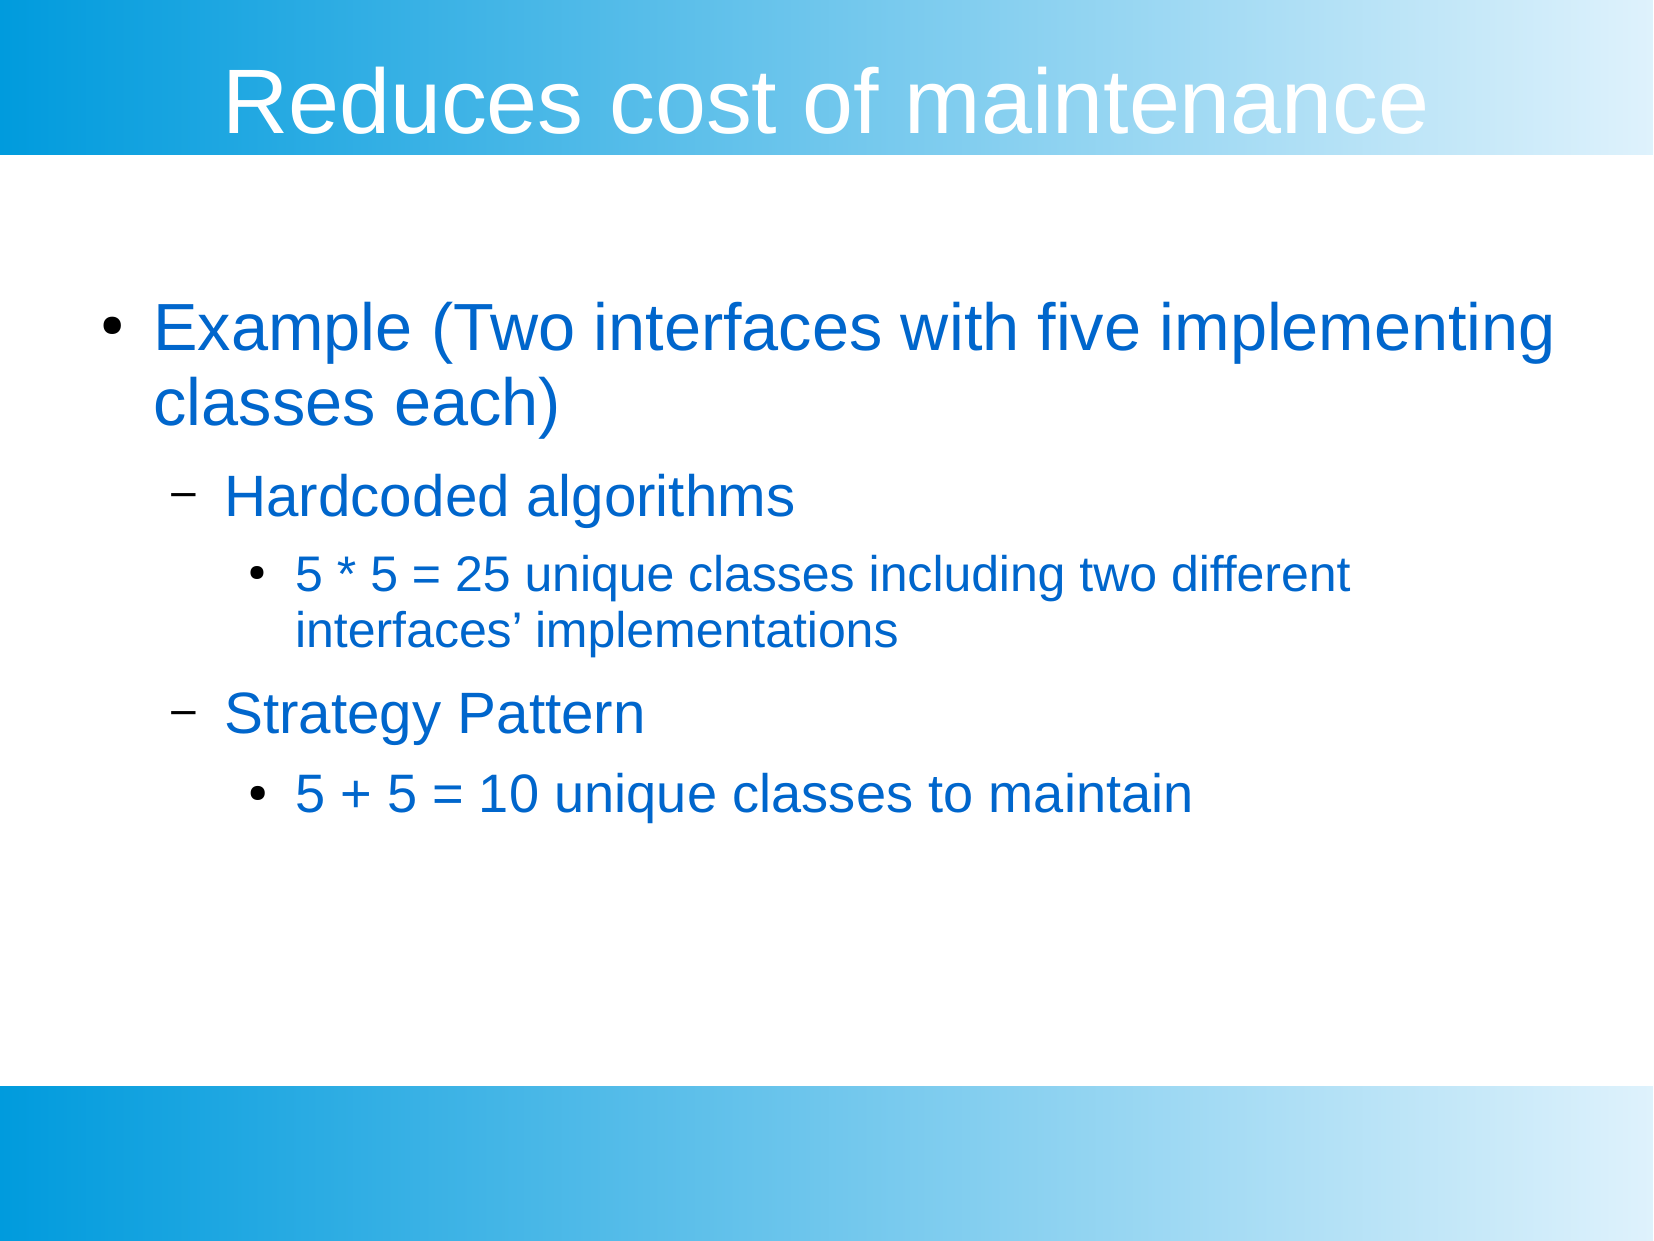

# Reduces cost of maintenance
Example (Two interfaces with five implementing classes each)
Hardcoded algorithms
5 * 5 = 25 unique classes including two different interfaces’ implementations
Strategy Pattern
5 + 5 = 10 unique classes to maintain